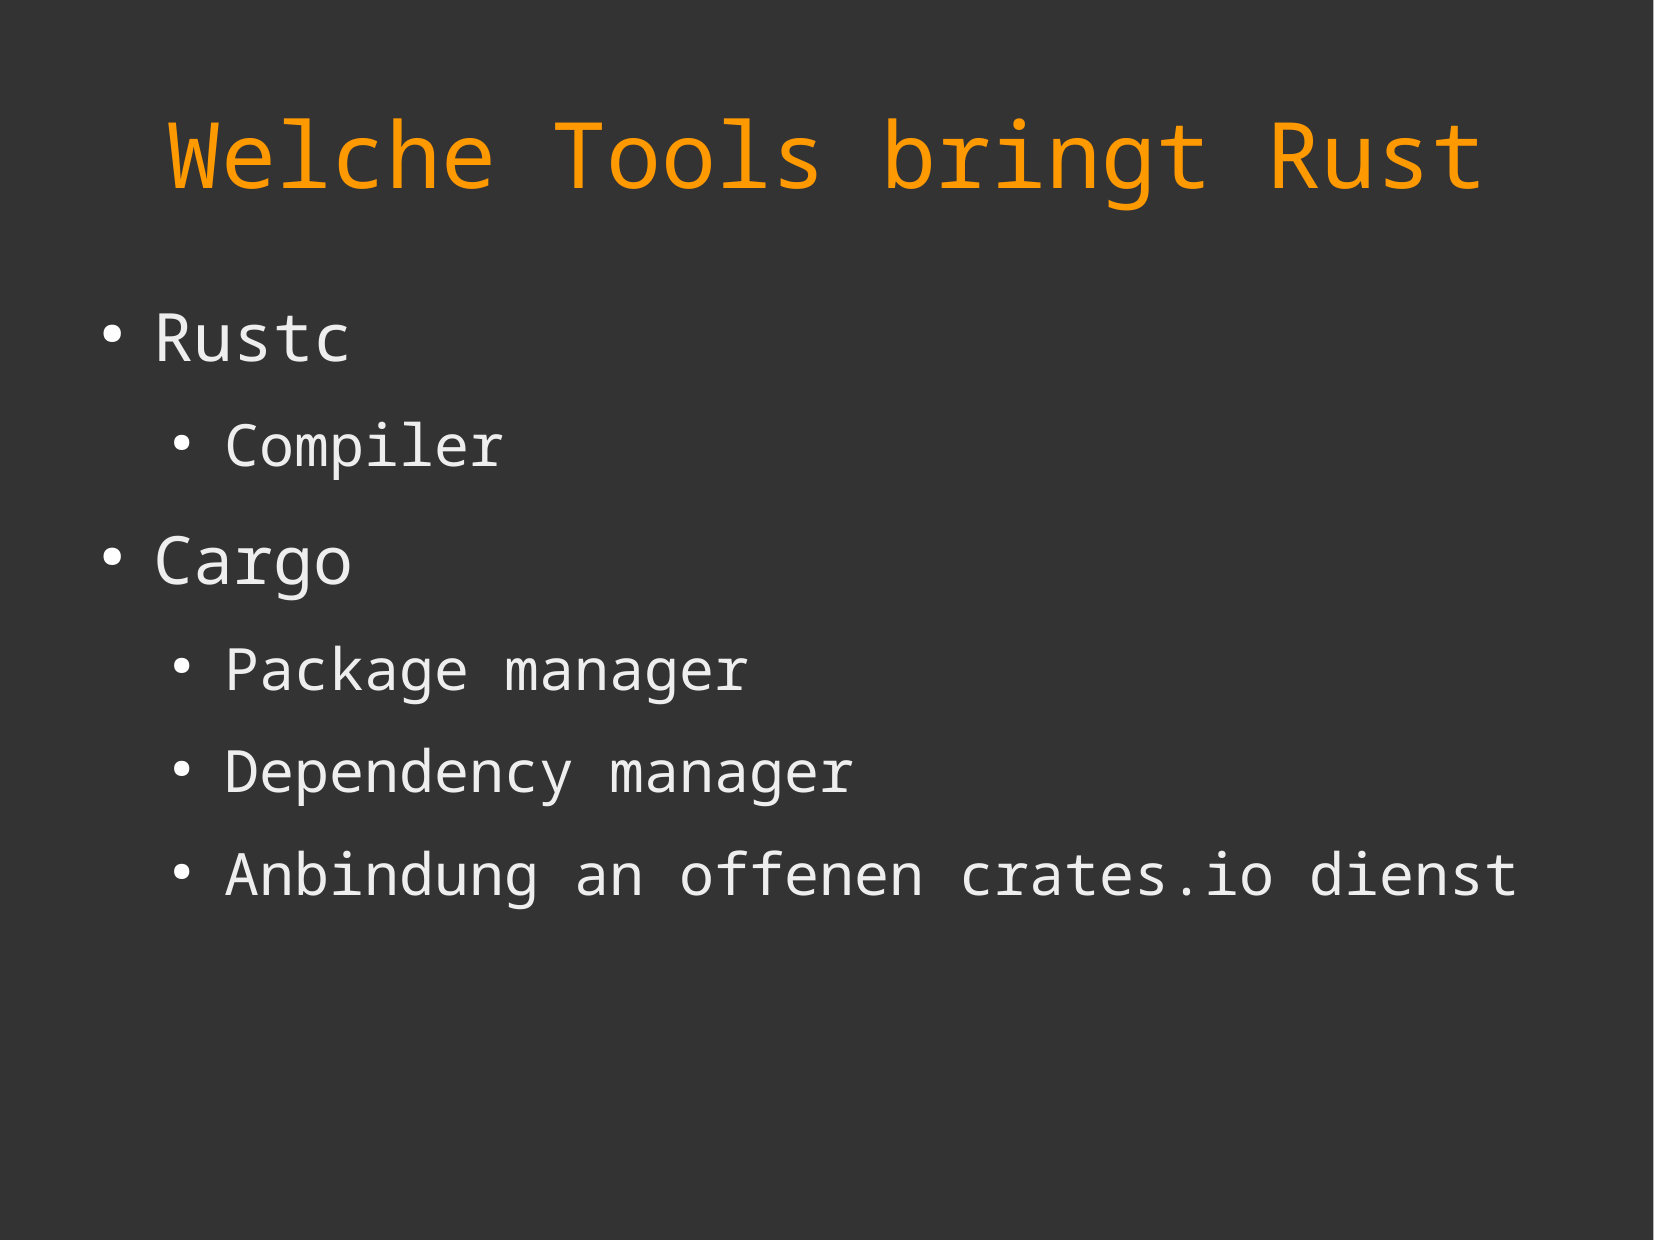

# Welche Tools bringt Rust
Rustc
Compiler
Cargo
Package manager
Dependency manager
Anbindung an offenen crates.io dienst